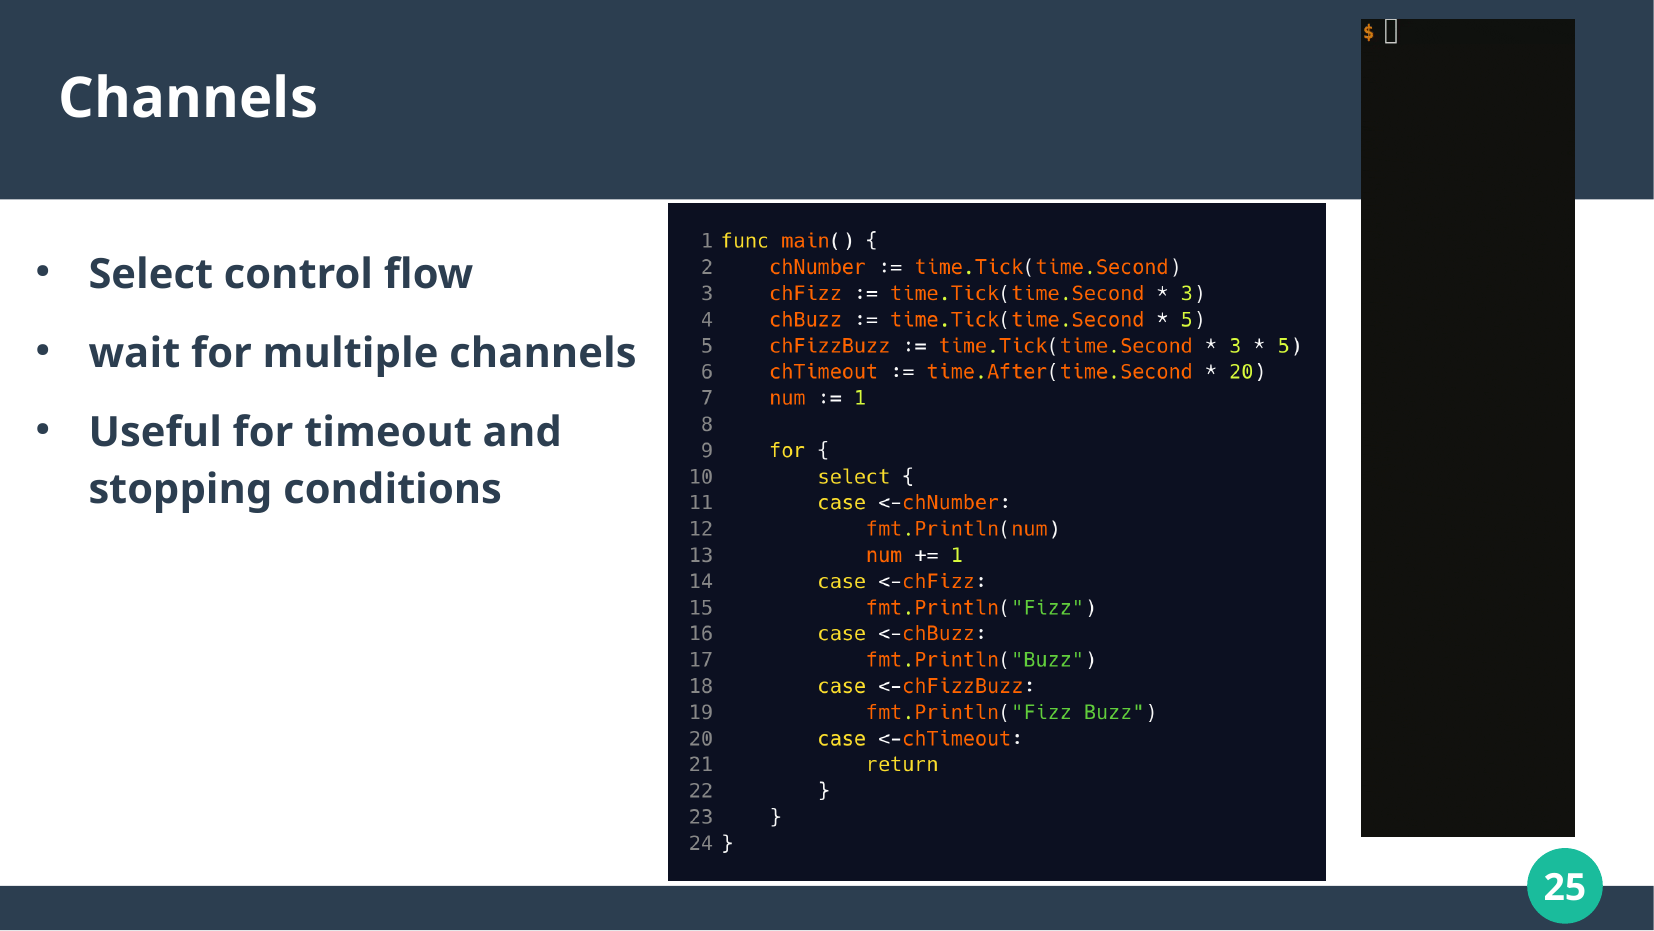

# Channels
Select control flow
wait for multiple channels
Useful for timeout and stopping conditions